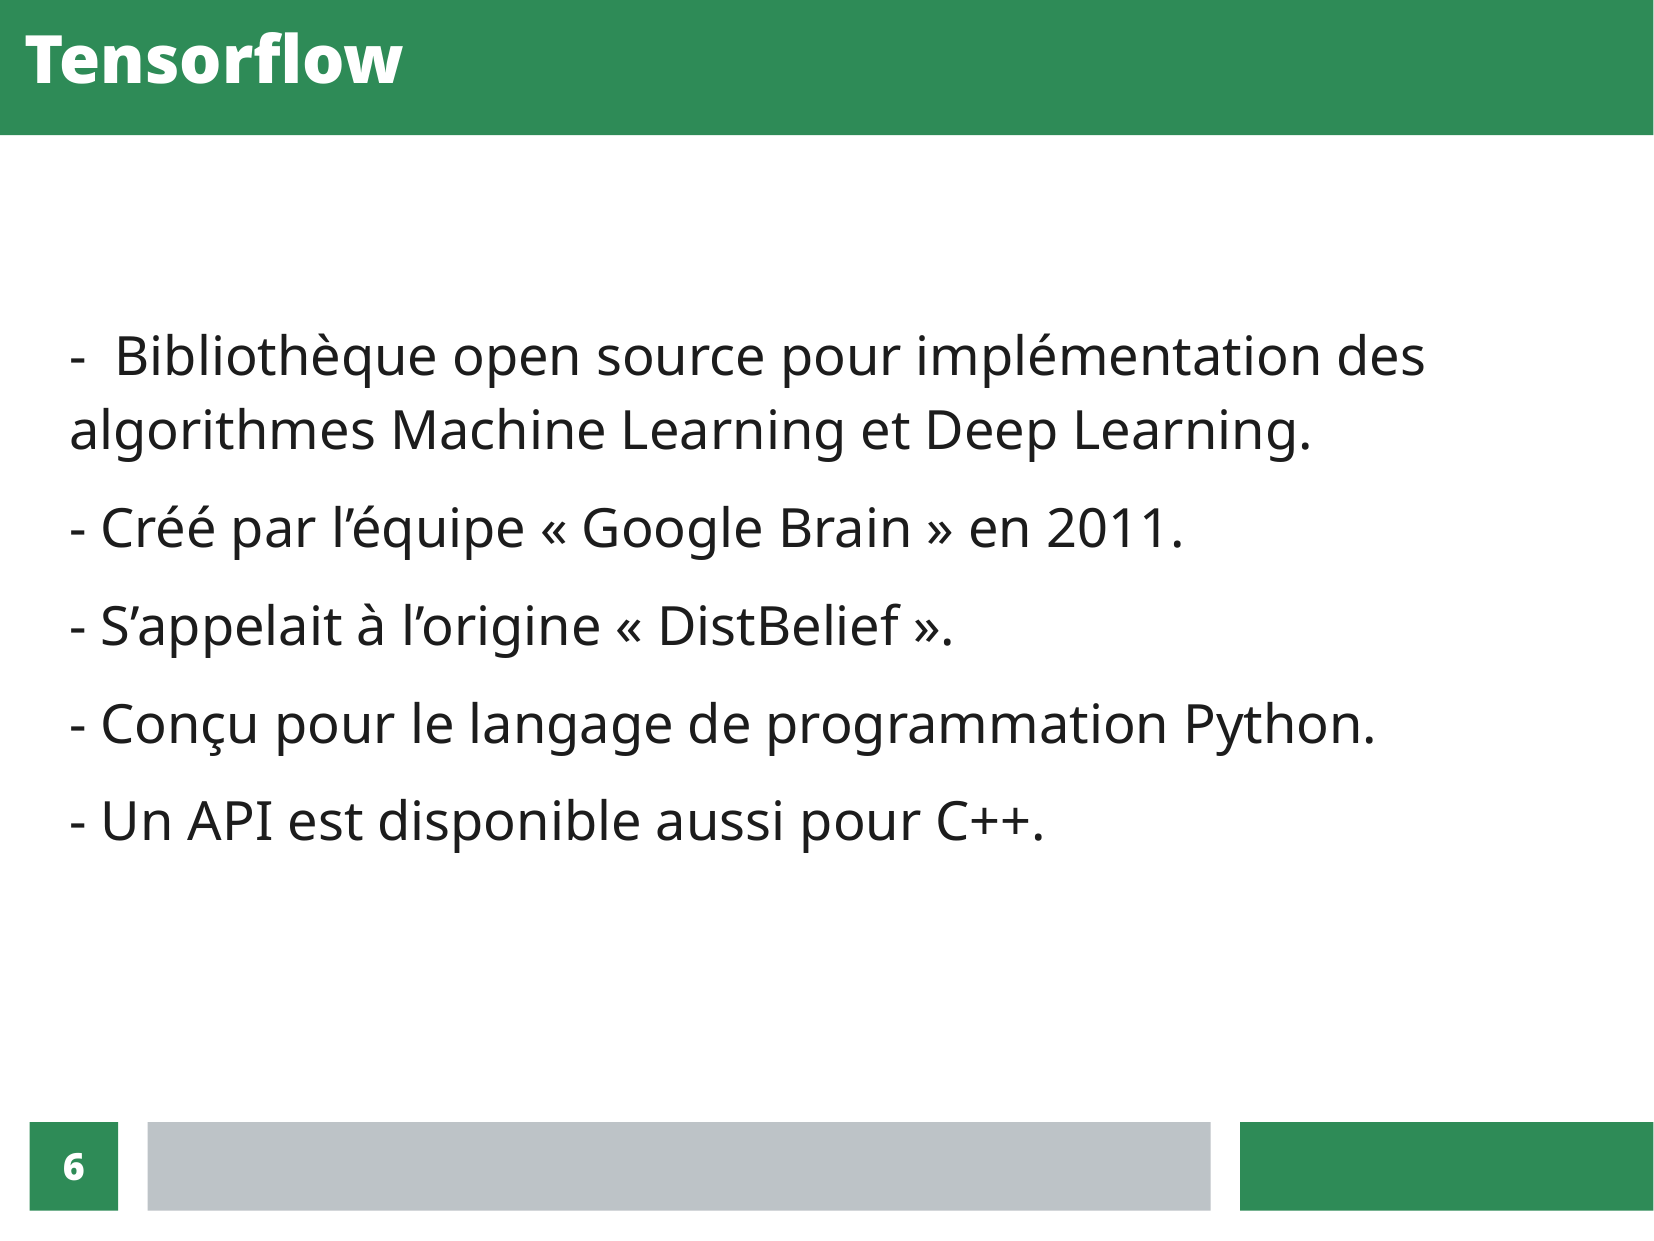

# Tensorflow
- Bibliothèque open source pour implémentation des algorithmes Machine Learning et Deep Learning.
- Créé par l’équipe « Google Brain » en 2011.
- S’appelait à l’origine « DistBelief ».
- Conçu pour le langage de programmation Python.
- Un API est disponible aussi pour C++.
6